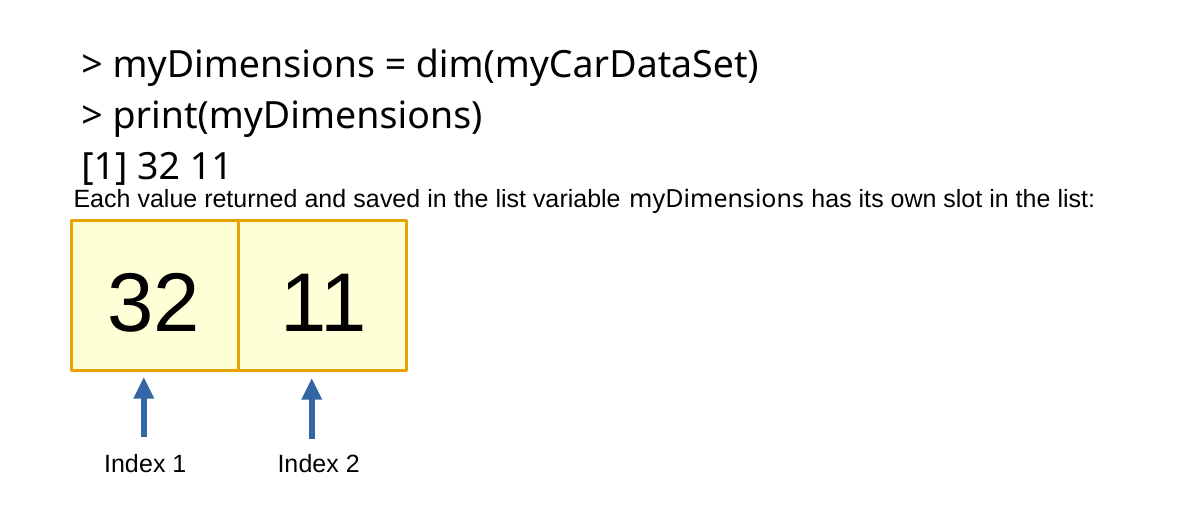

> myDimensions = dim(myCarDataSet)
> print(myDimensions)
[1] 32 11
Each value returned and saved in the list variable myDimensions has its own slot in the list:
32
11
Index 1
Index 2